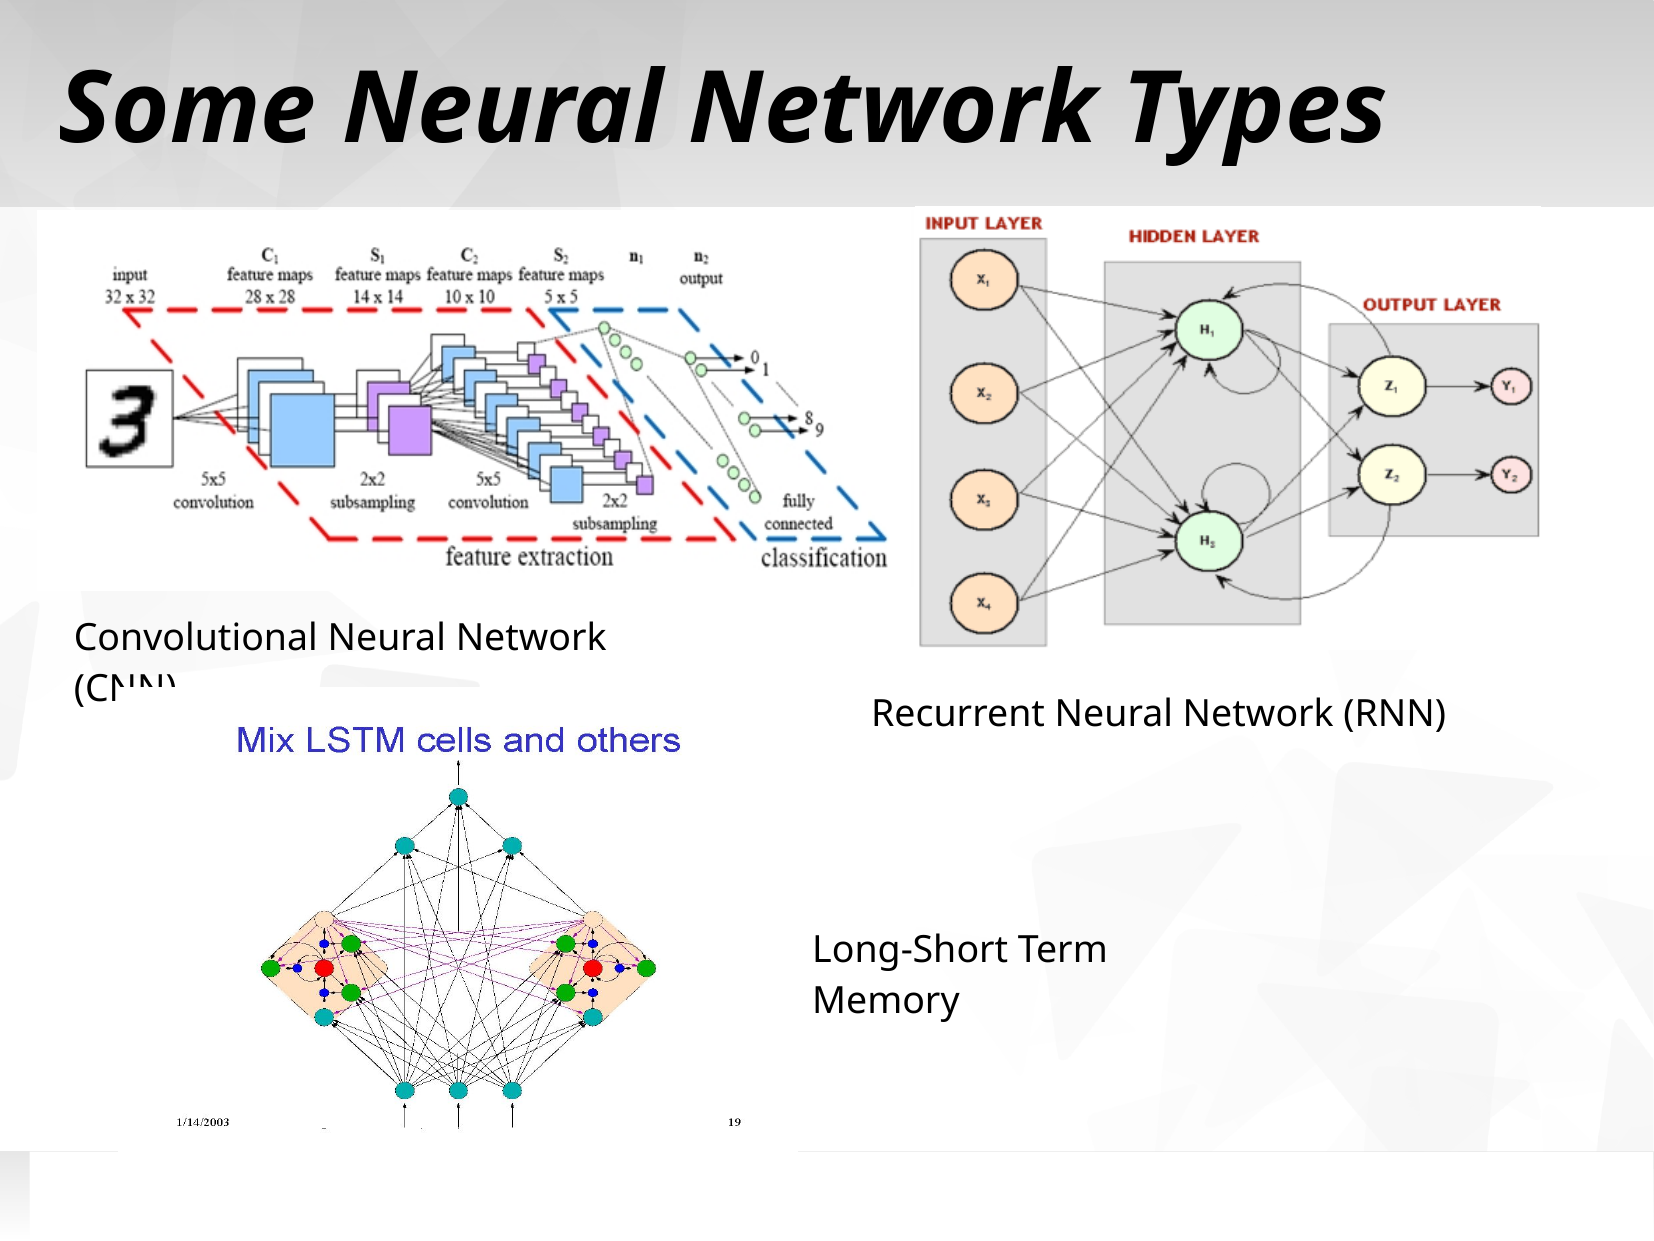

# Some Neural Network Types
Convolutional Neural Network (CNN)
Recurrent Neural Network (RNN)
Long-Short Term Memory
2
LibreOffice Productivity Suite